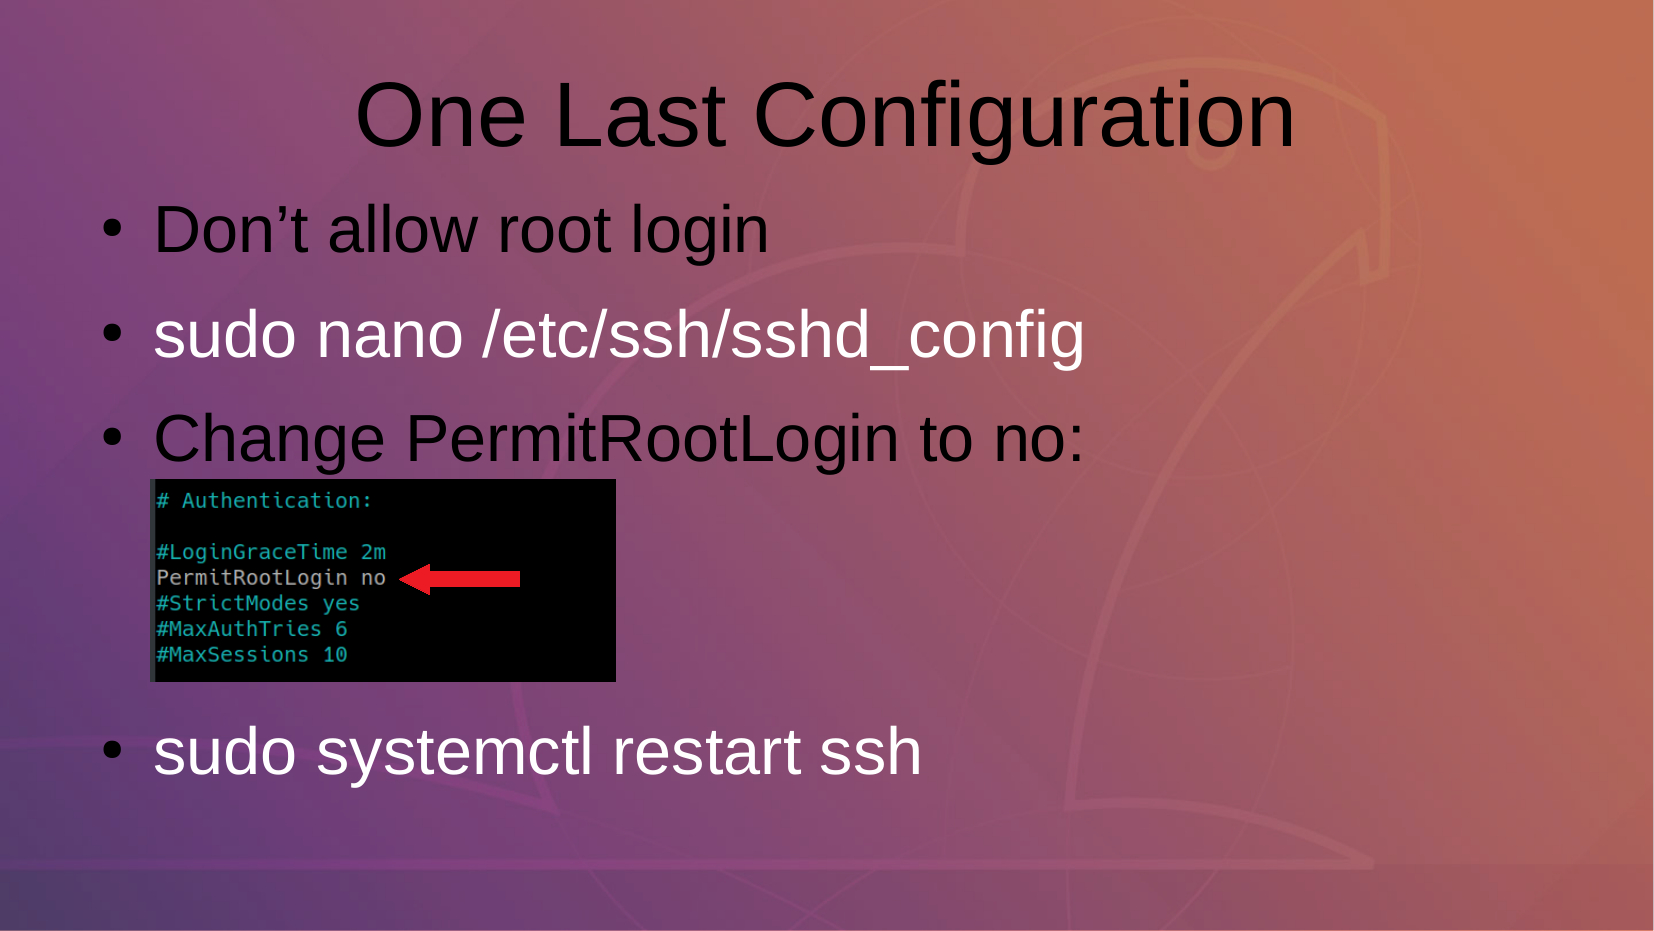

# One Last Configuration
Don’t allow root login
sudo nano /etc/ssh/sshd_config
Change PermitRootLogin to no:
sudo systemctl restart ssh